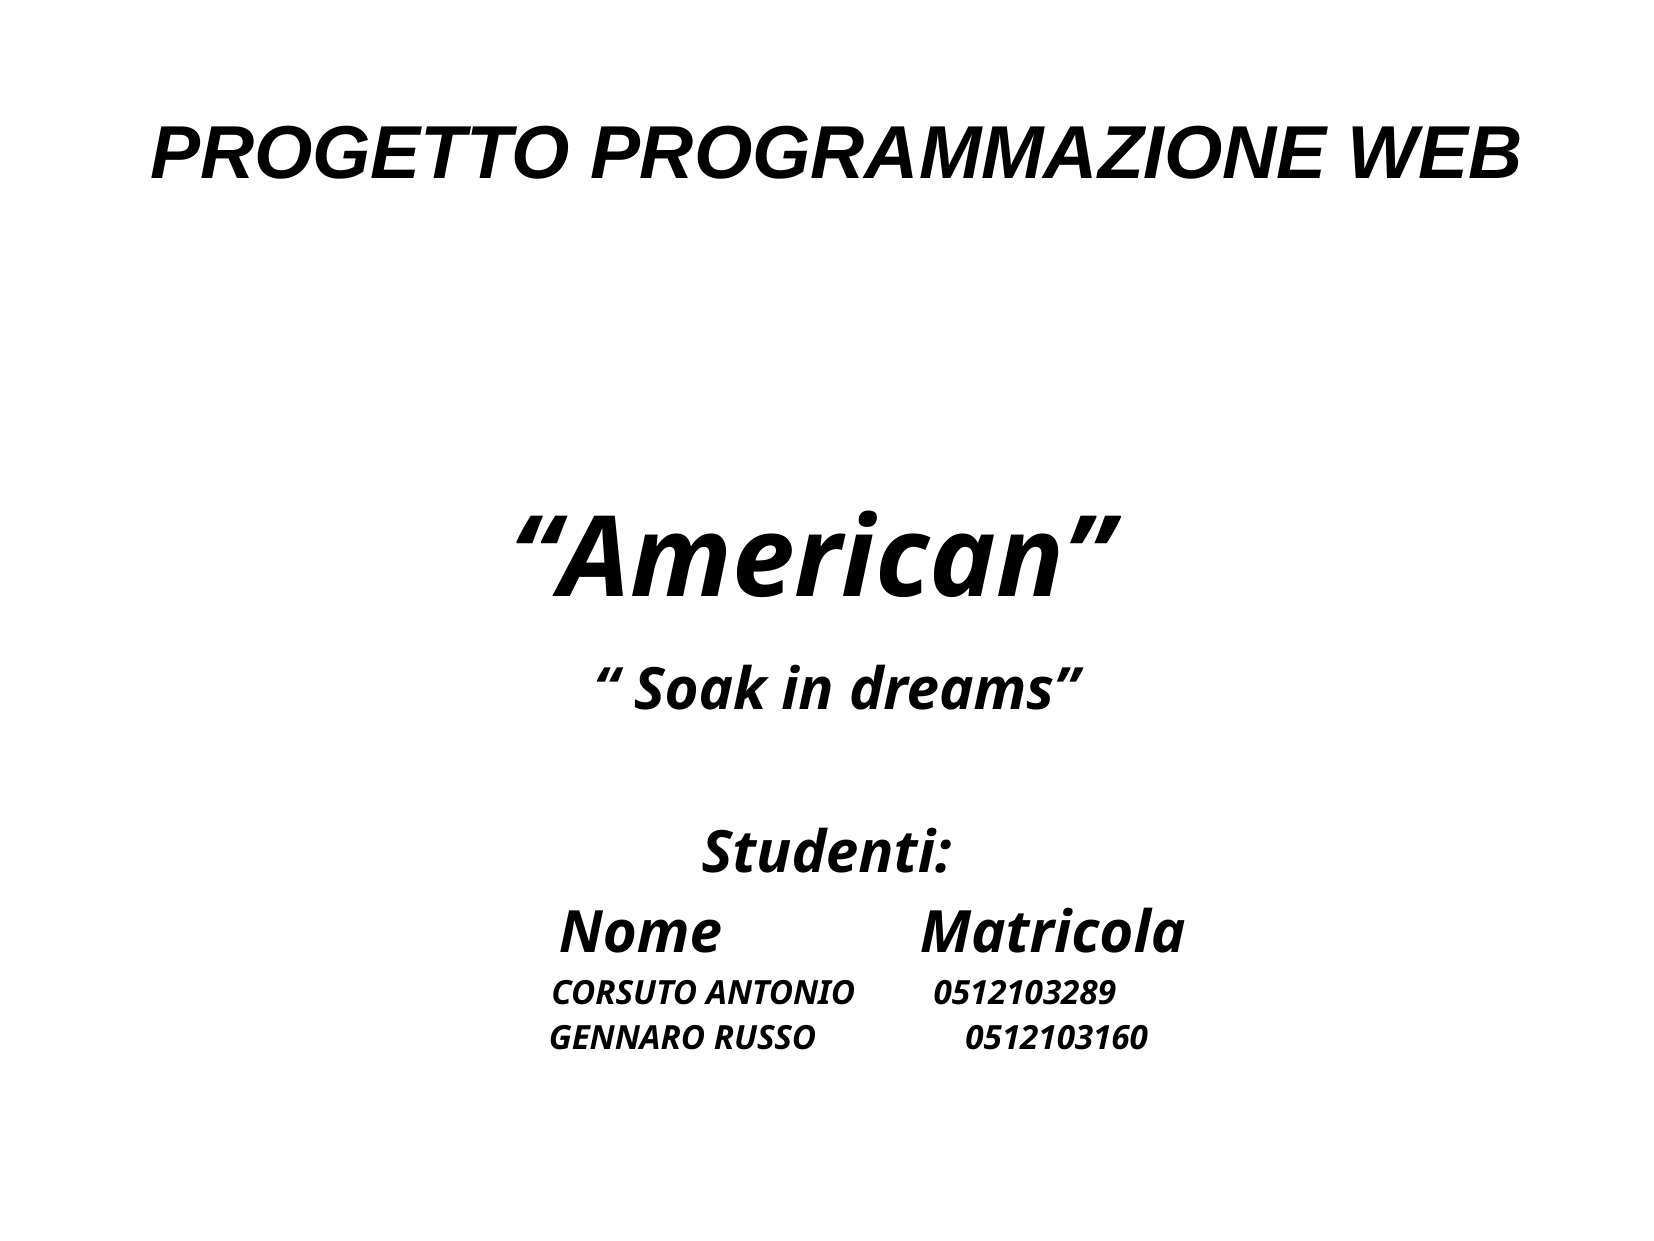

# PROGETTO PROGRAMMAZIONE WEB
“American”
 “ Soak in dreams”
Studenti:
 Nome Matricola
 CORSUTO ANTONIO 0512103289
 GENNARO RUSSO 	 0512103160